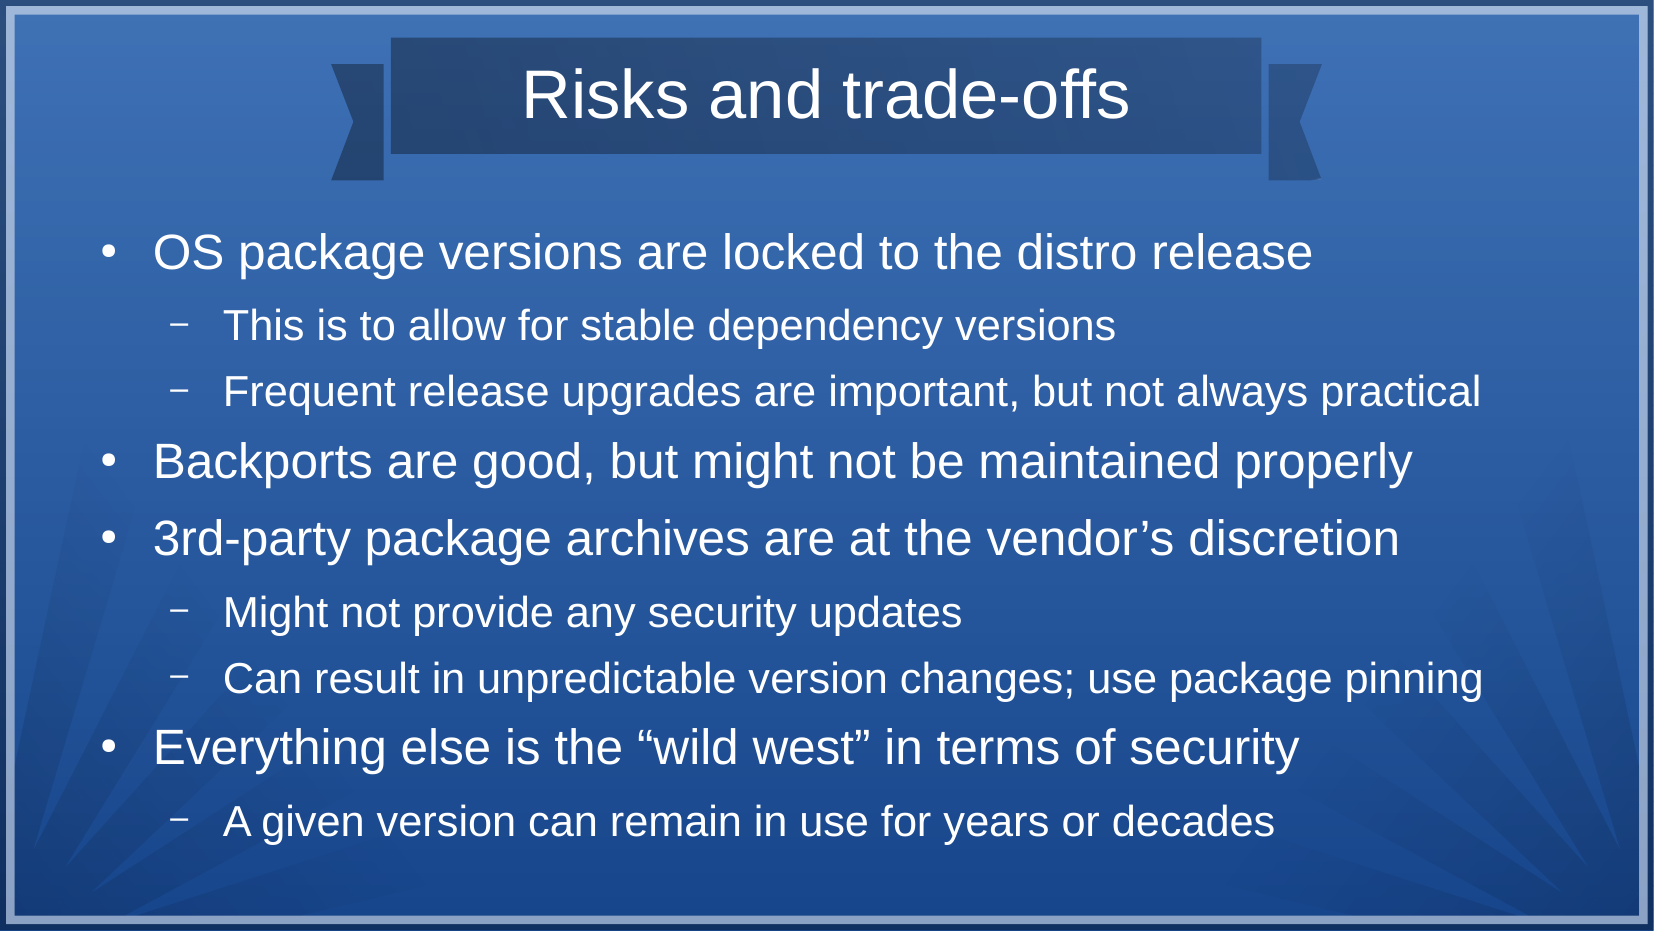

# Risks and trade-offs
OS package versions are locked to the distro release
This is to allow for stable dependency versions
Frequent release upgrades are important, but not always practical
Backports are good, but might not be maintained properly
3rd-party package archives are at the vendor’s discretion
Might not provide any security updates
Can result in unpredictable version changes; use package pinning
Everything else is the “wild west” in terms of security
A given version can remain in use for years or decades